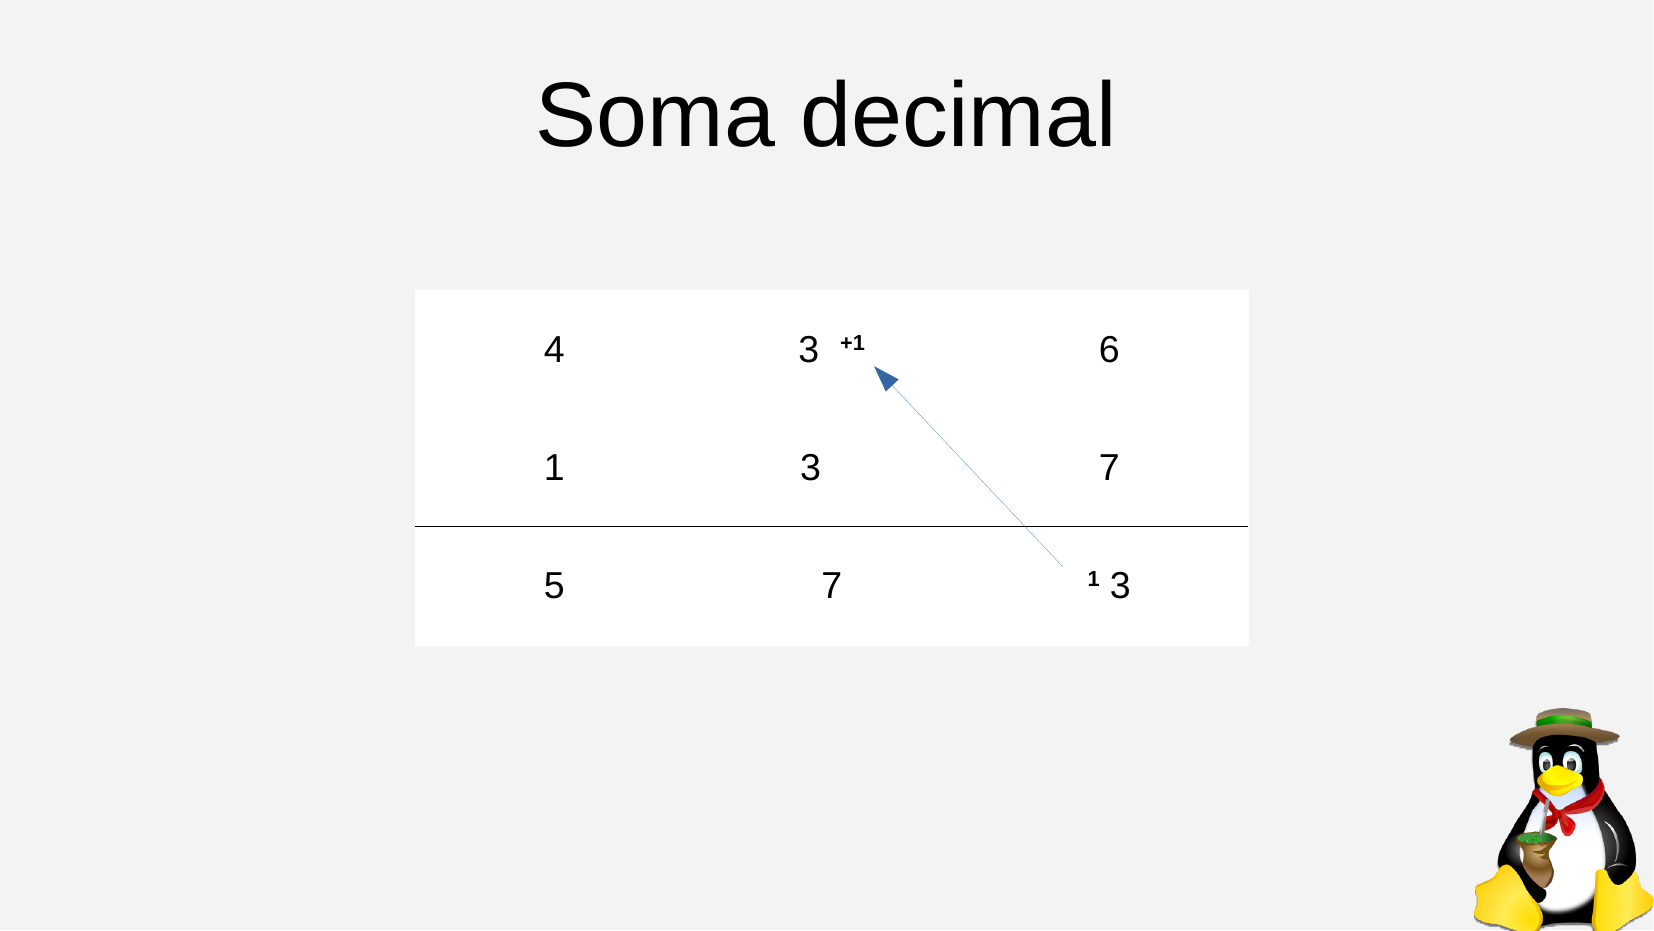

# Soma decimal
| 4 | 3 +1 | 6 |
| --- | --- | --- |
| 1 | 3 | 7 |
| 5 | 7 | 1 3 |